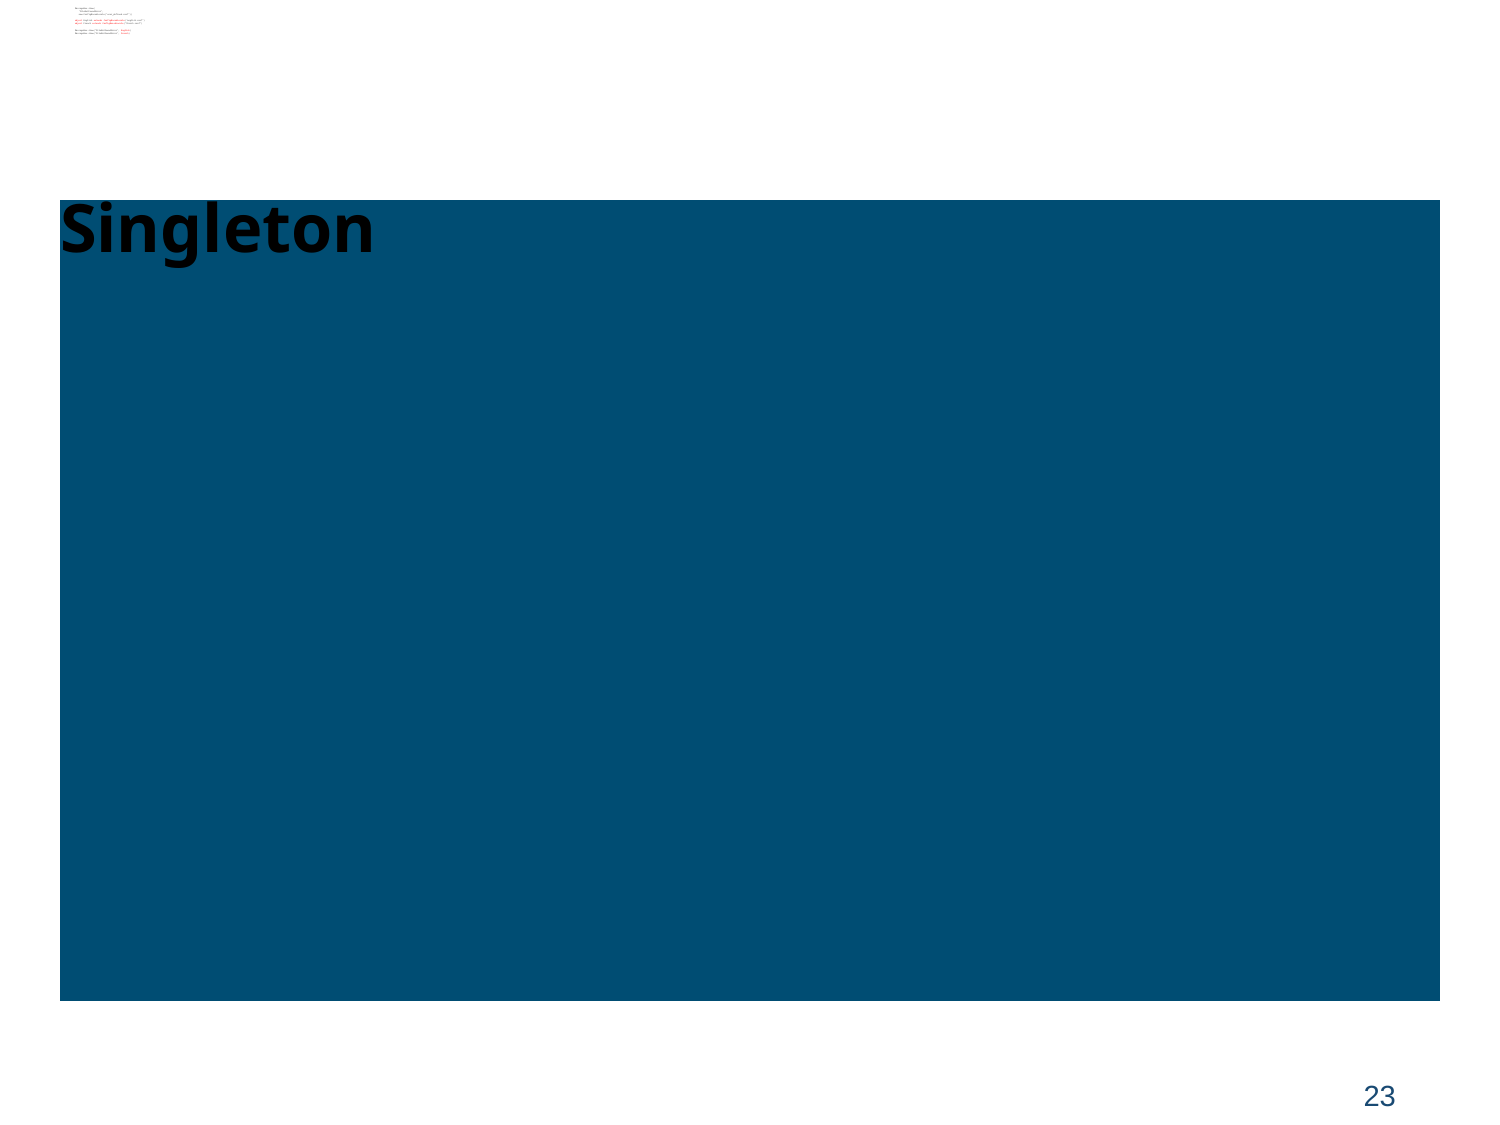

# MessageBox.show(
 "FileNotFoundError",
 new ConfigBasedLocale("user_defined.conf"))
object English extends ConfigBasedLocale("english.conf")
object French extends ConfigBasedLocale("french.conf")
MessageBox.show("FileNotFoundError", English)
MessageBox.show("FileNotFoundError", French)
Singleton
23